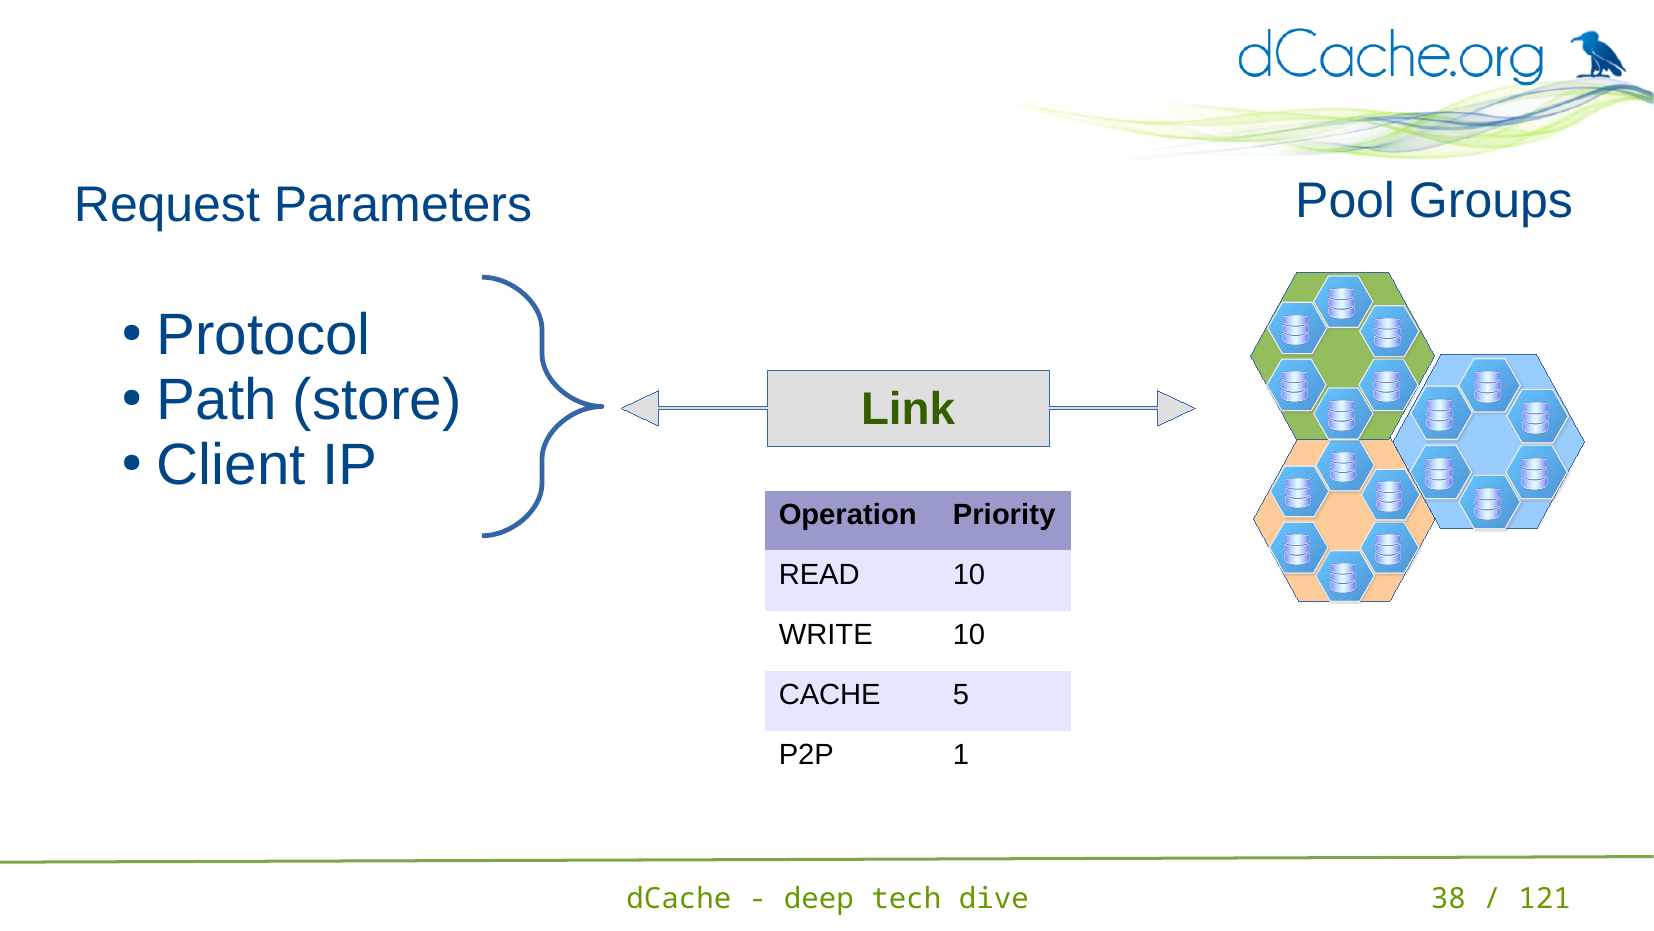

#
Pool Groups
Request Parameters
Protocol
Path (store)
Client IP
Link
| Operation | Priority |
| --- | --- |
| READ | 10 |
| WRITE | 10 |
| CACHE | 5 |
| P2P | 1 |
dCache - deep tech dive
38